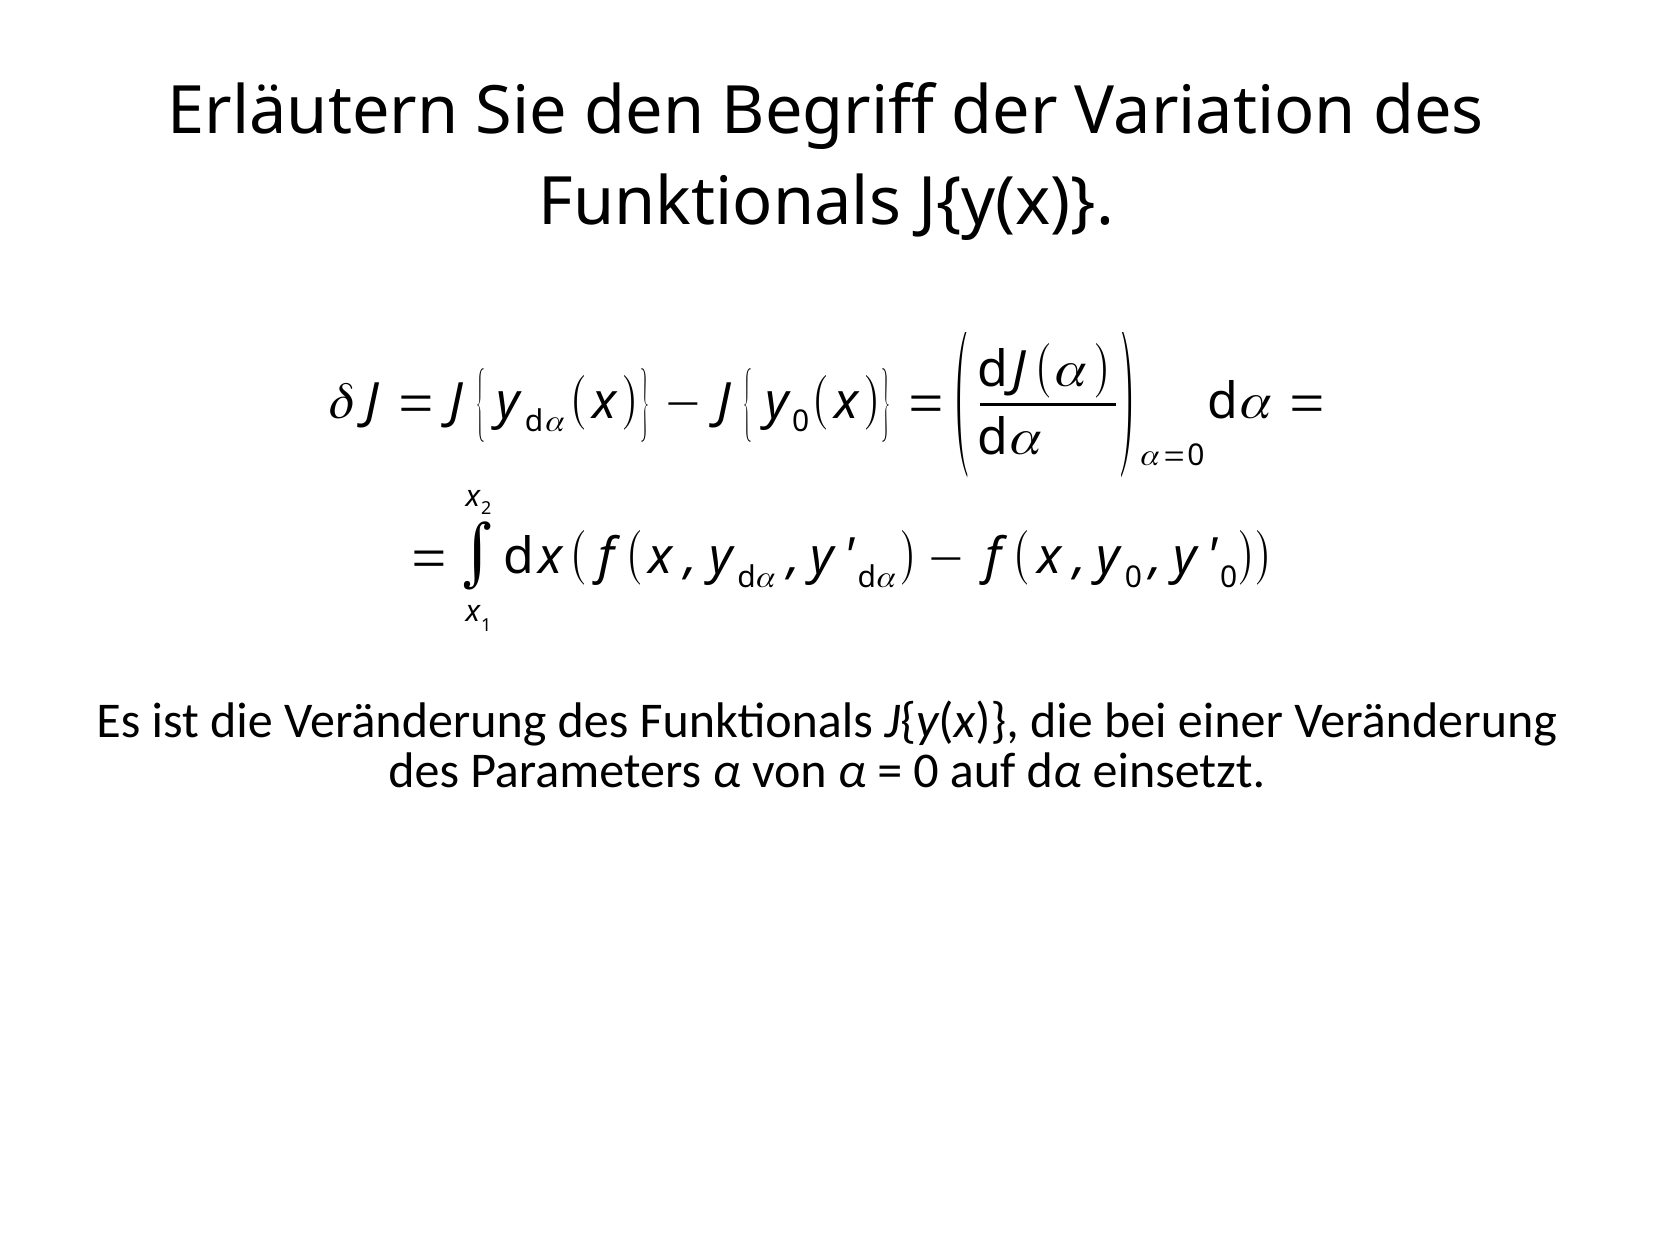

# Erläutern Sie den Begriff der Variation des Funktionals J{y(x)}.
Es ist die Veränderung des Funktionals J{y(x)}, die bei einer Veränderung des Parameters α von α = 0 auf dα einsetzt.